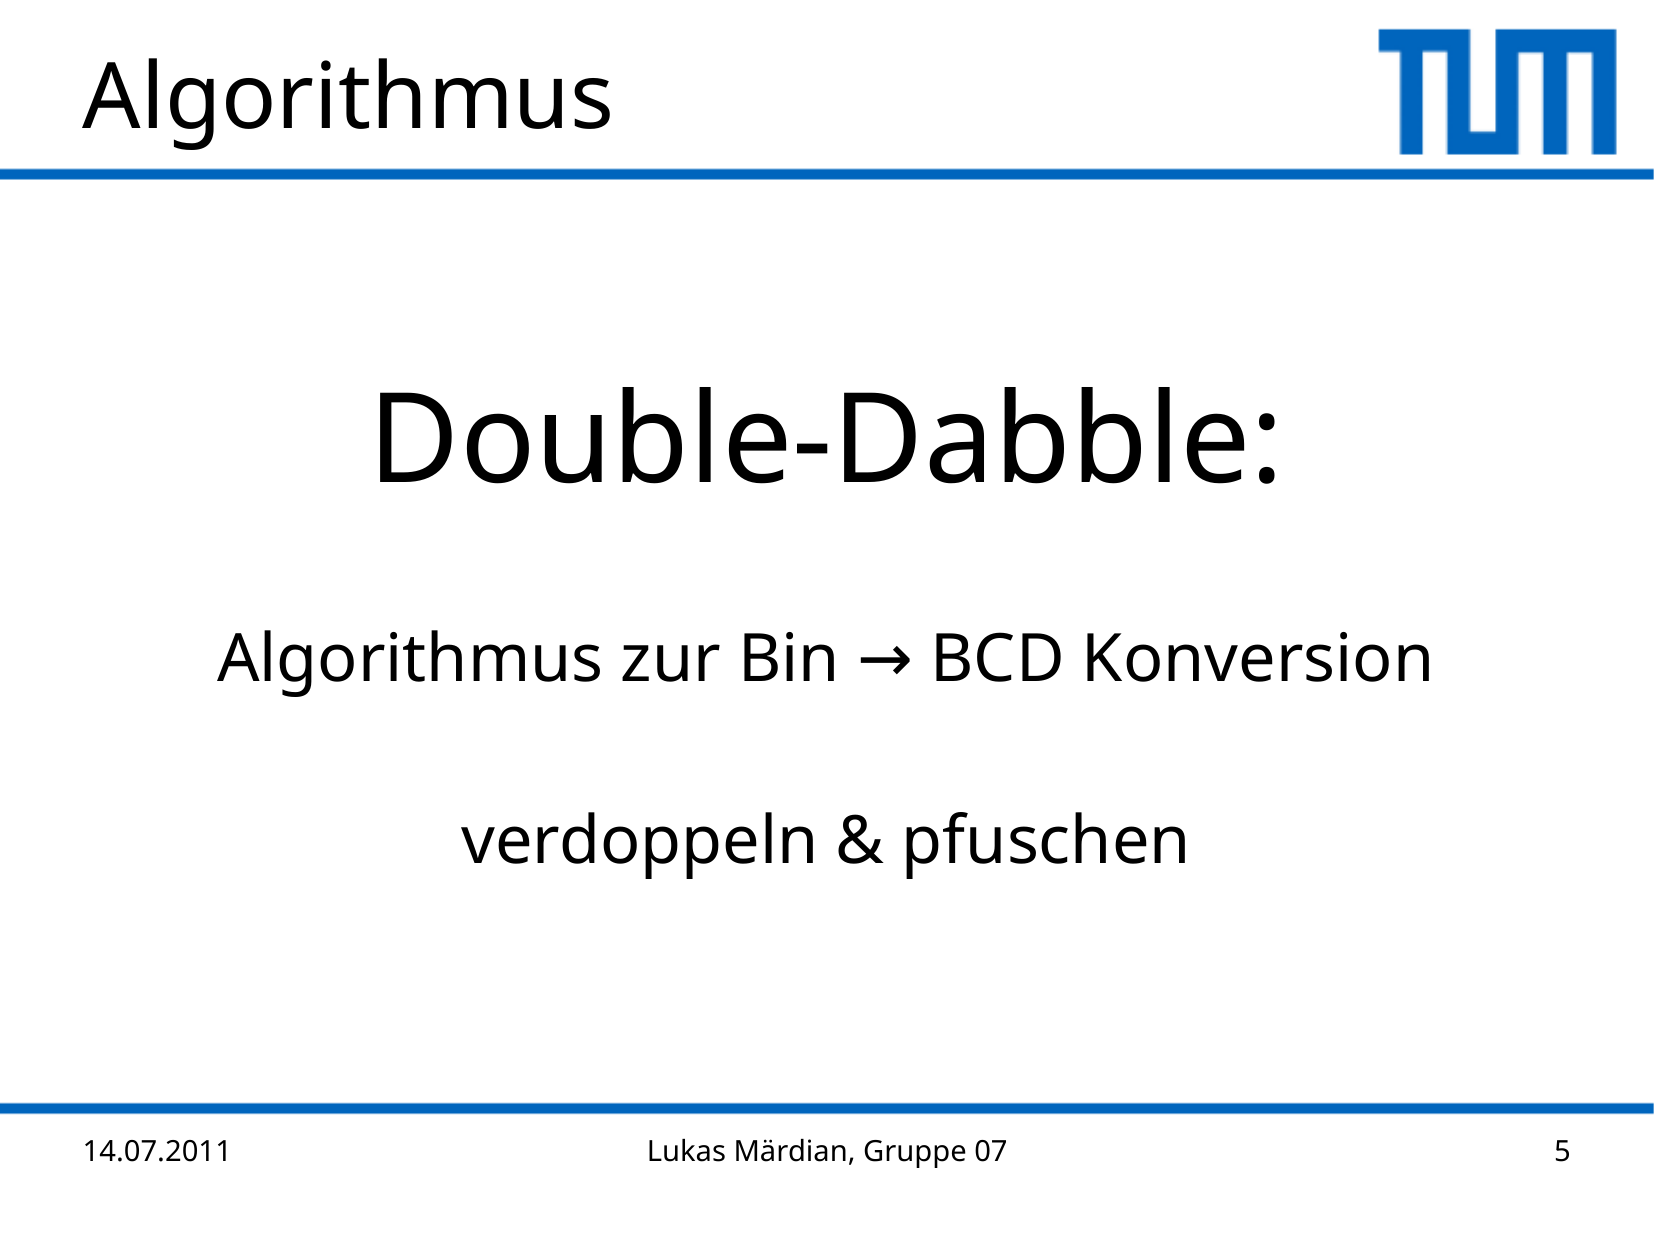

# Algorithmus
Double-Dabble:
Algorithmus zur Bin → BCD Konversion
verdoppeln & pfuschen
14.07.2011
Lukas Märdian, Gruppe 07
5